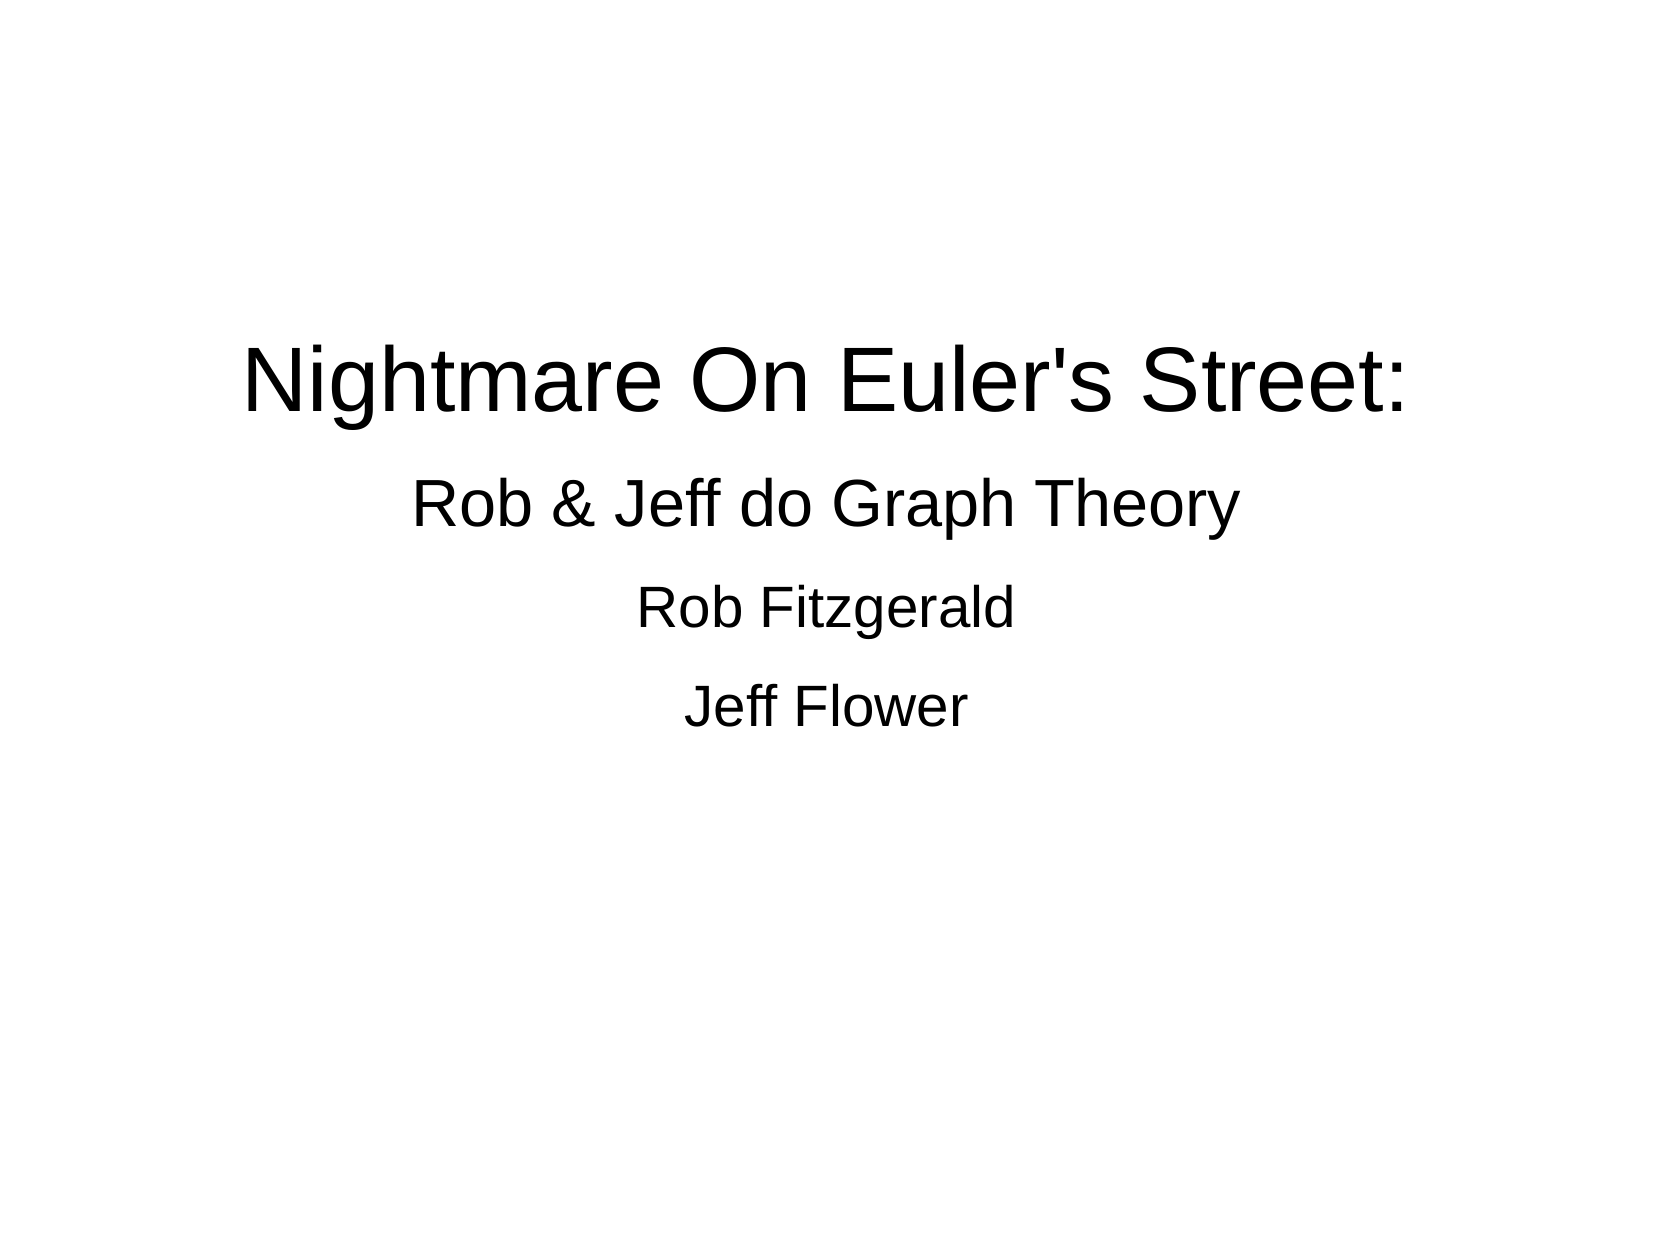

# Nightmare On Euler's Street:
Rob & Jeff do Graph Theory
Rob Fitzgerald
Jeff Flower